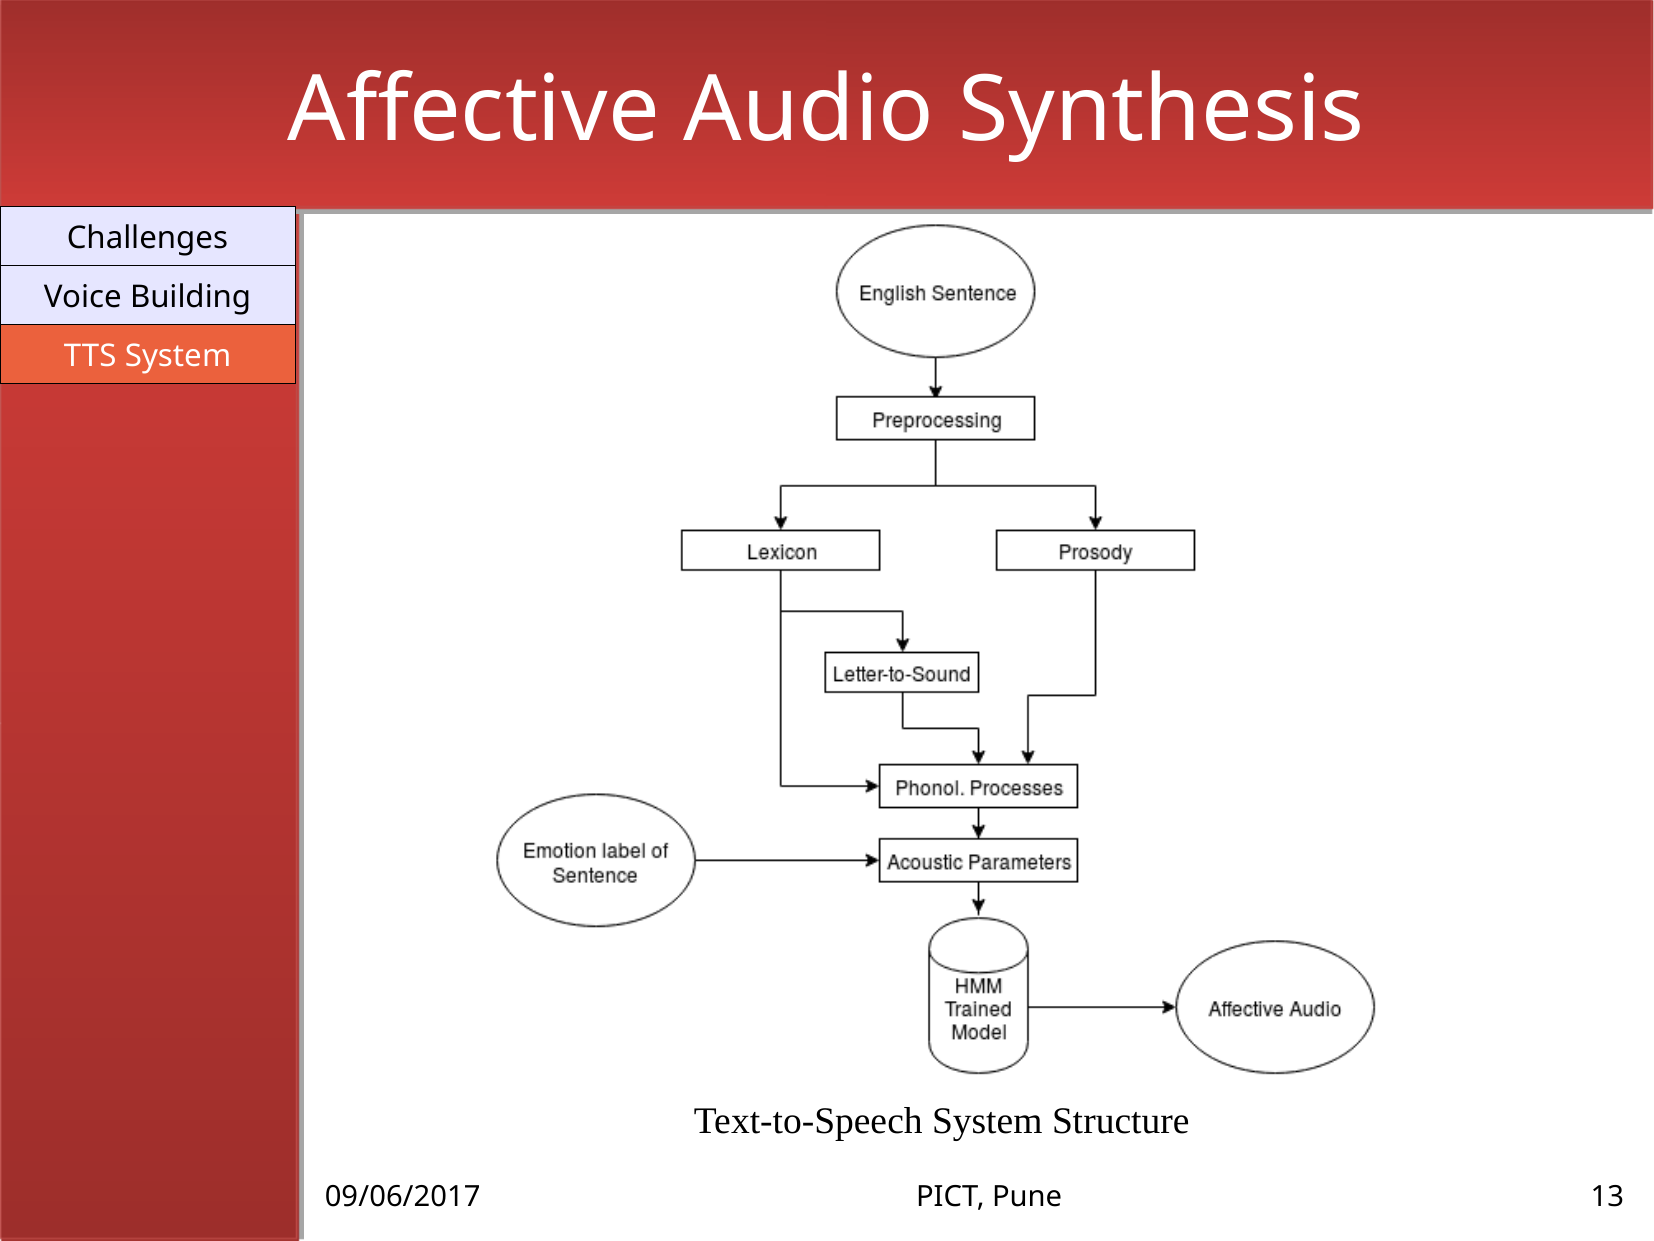

# Affective Audio Synthesis
Challenges
Voice Building
TTS System
Text-to-Speech System Structure
09/06/2017
PICT, Pune
13